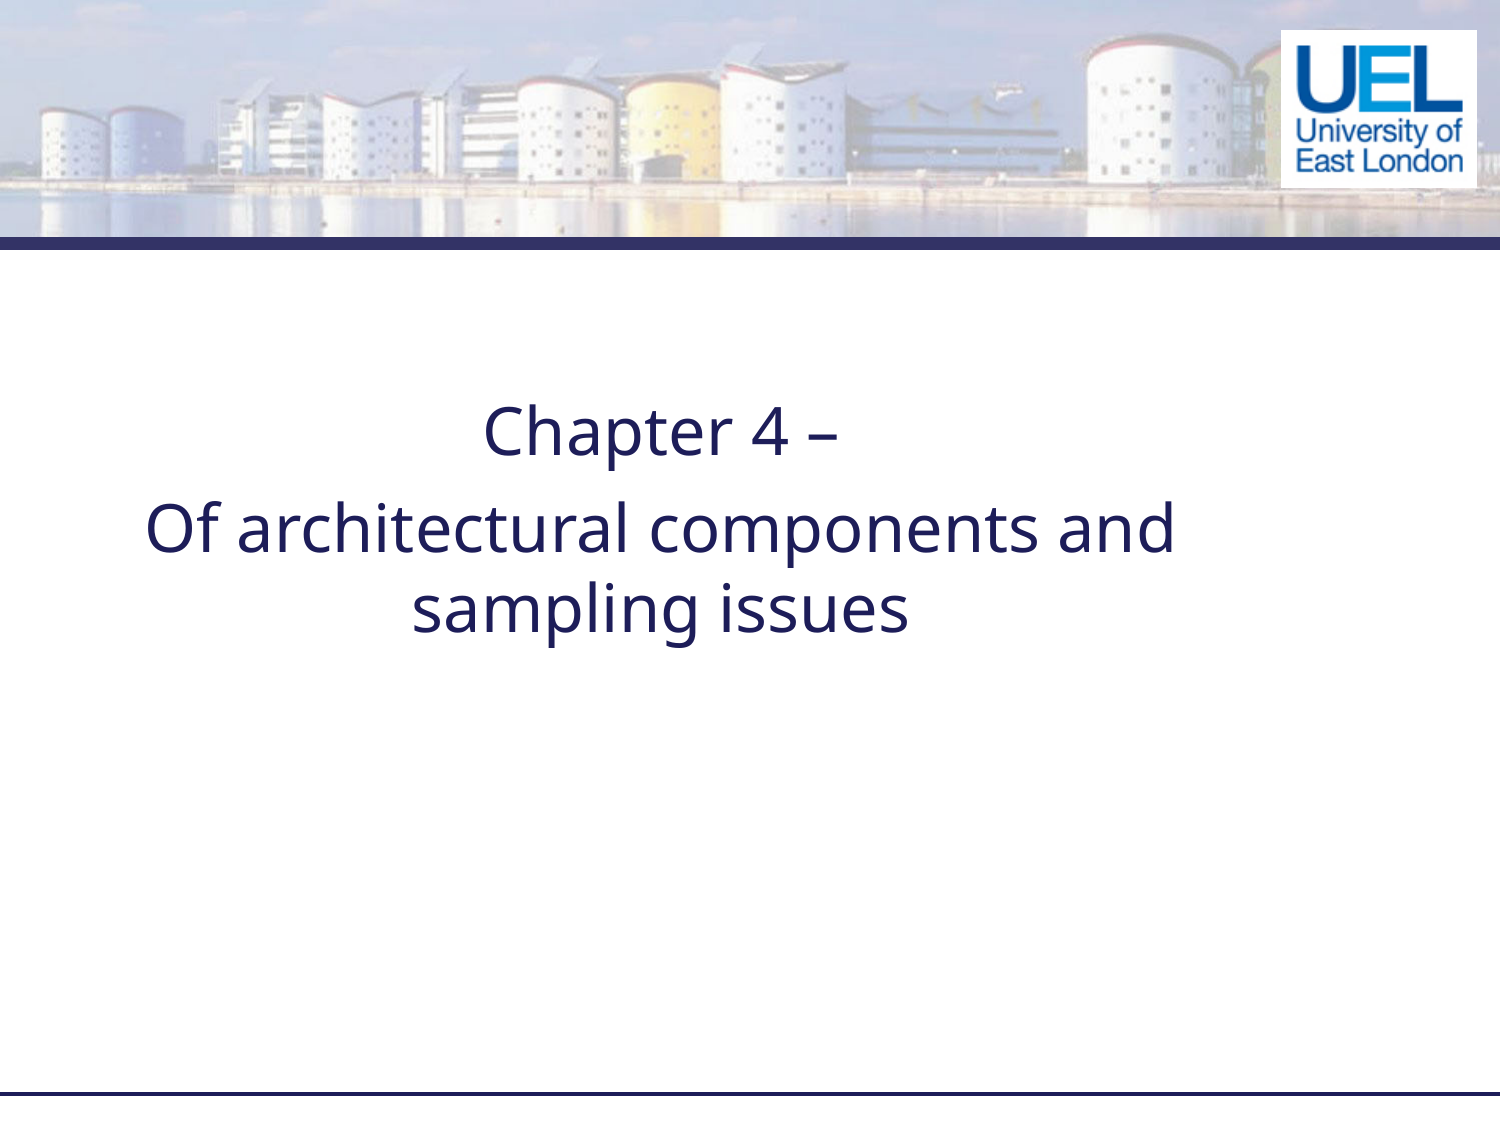

# Chapter 4 –
Of architectural components and sampling issues